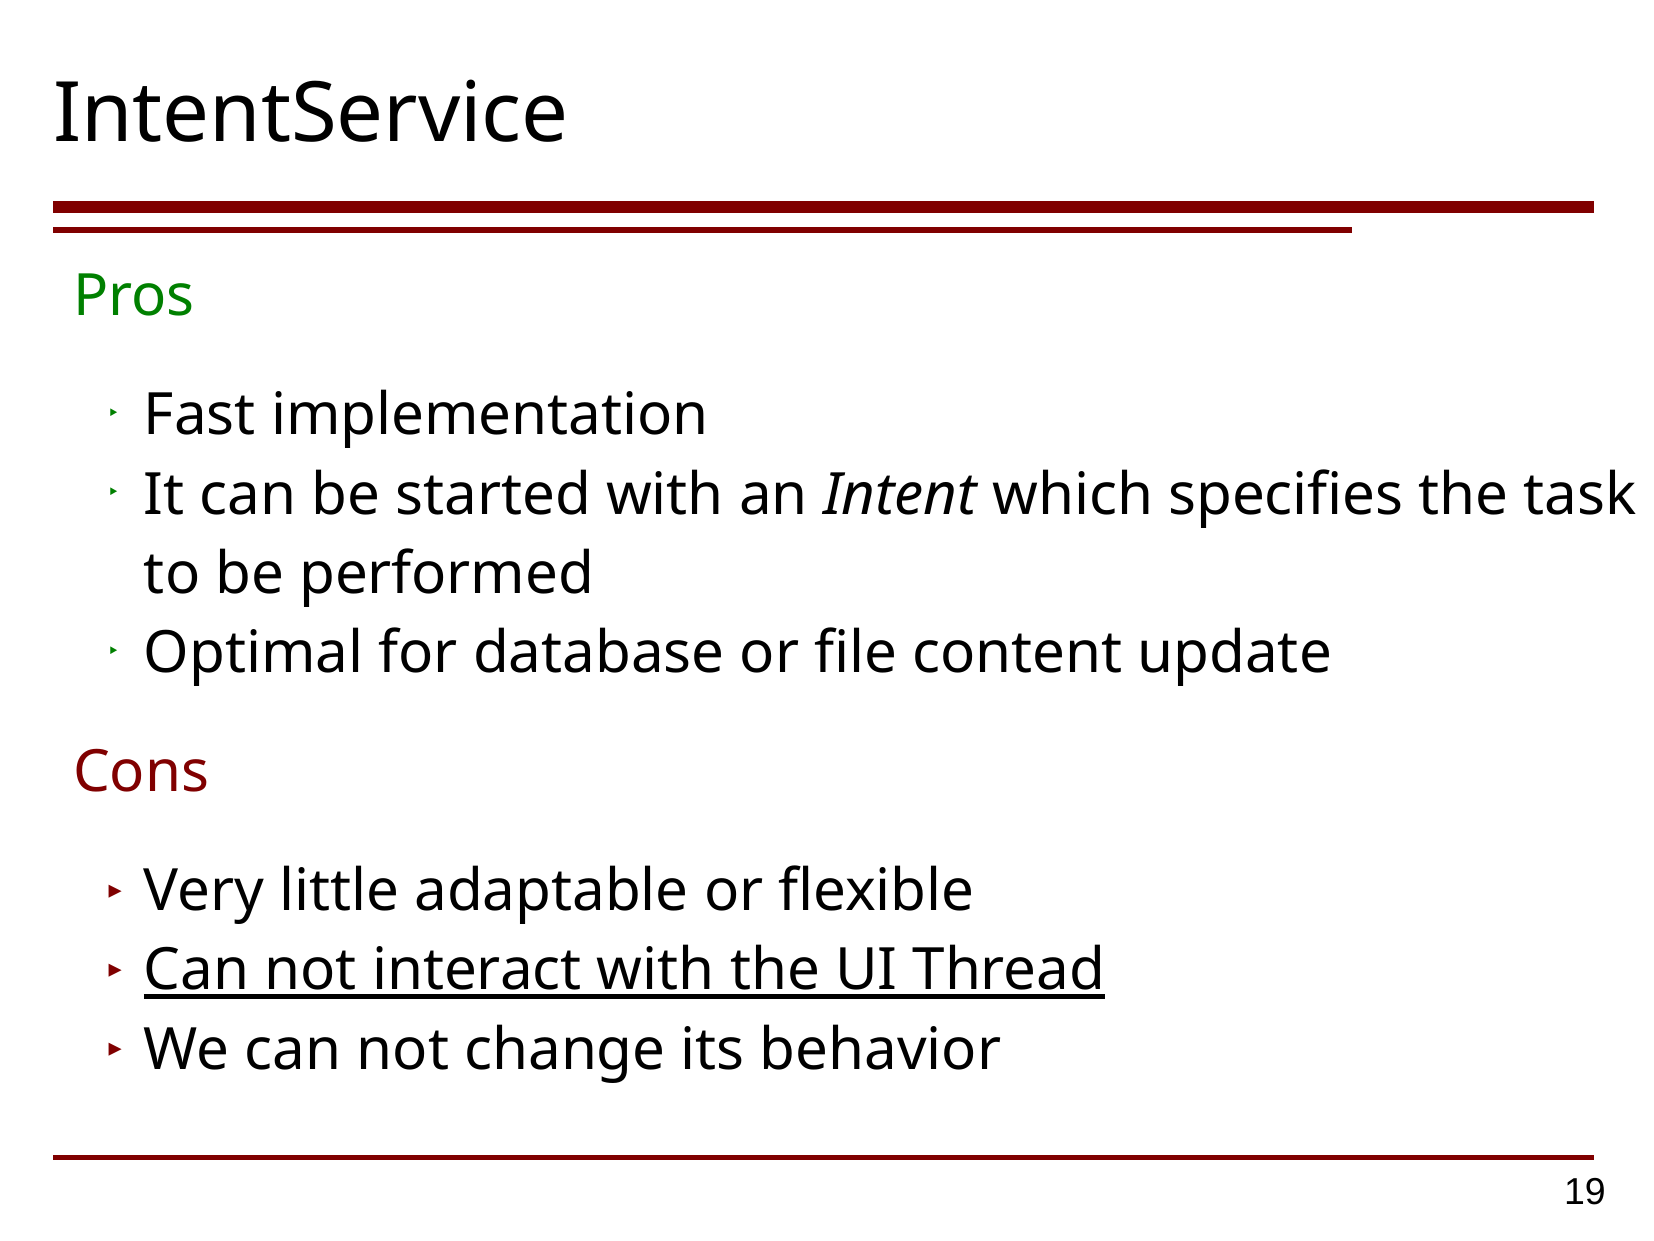

# IntentService
Pros
Fast implementation
It can be started with an Intent which specifies the task
to be performed
Optimal for database or file content update
Cons
Very little adaptable or flexible
Can not interact with the UI Thread
We can not change its behavior